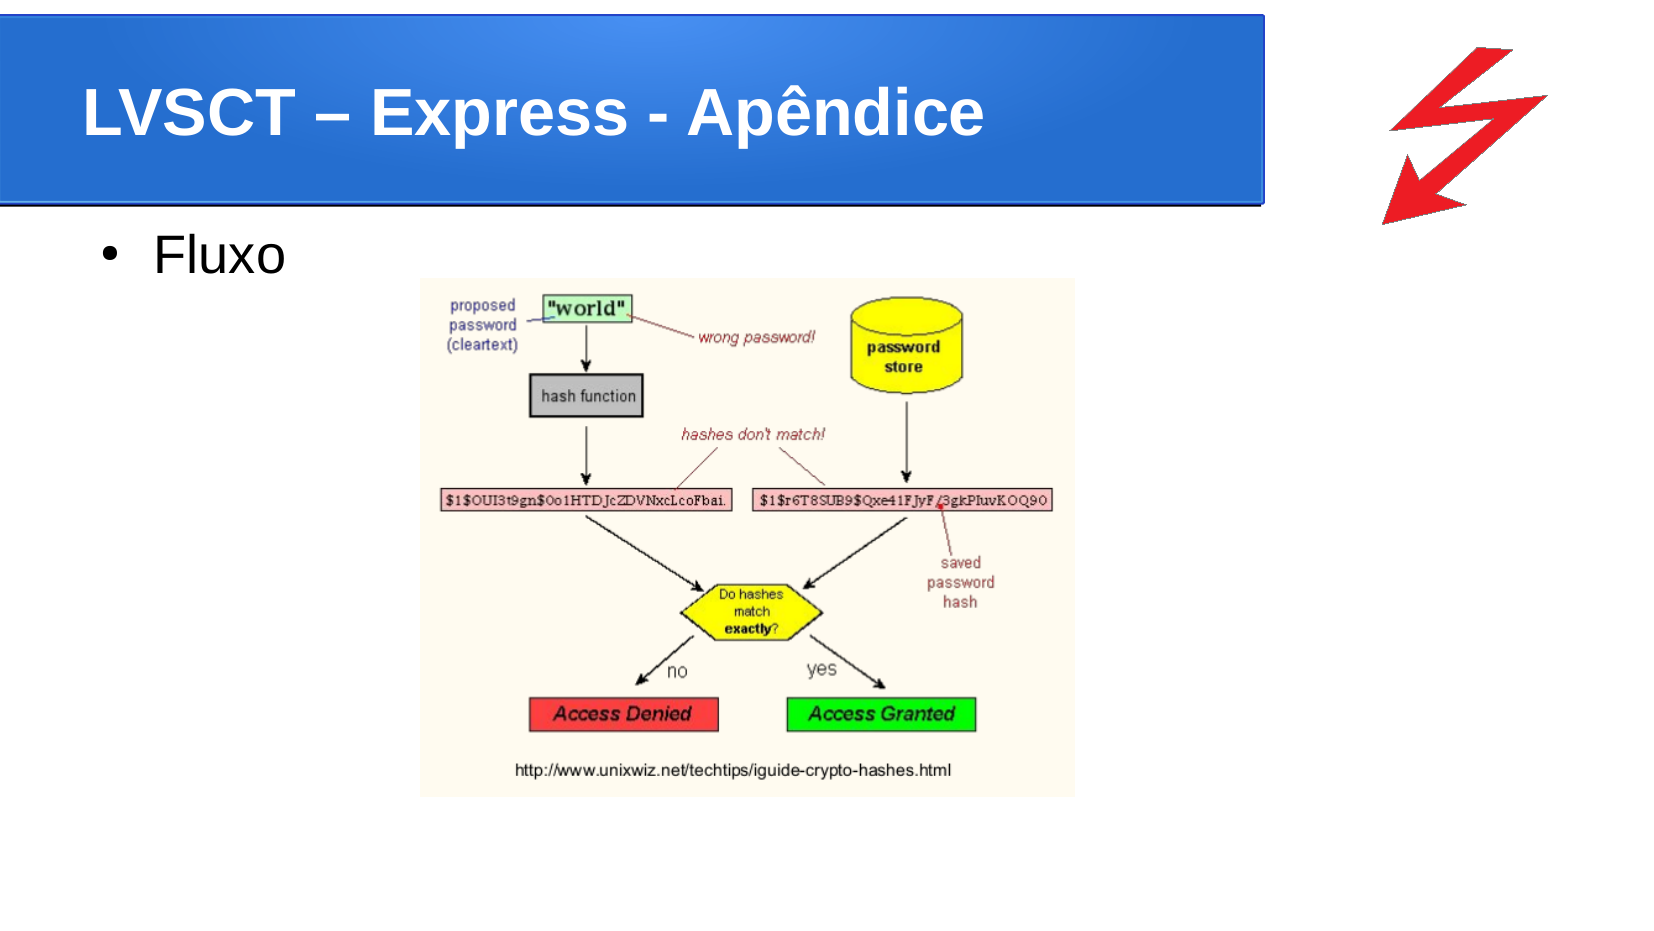

# LVSCT – Express - Apêndice
Fluxo